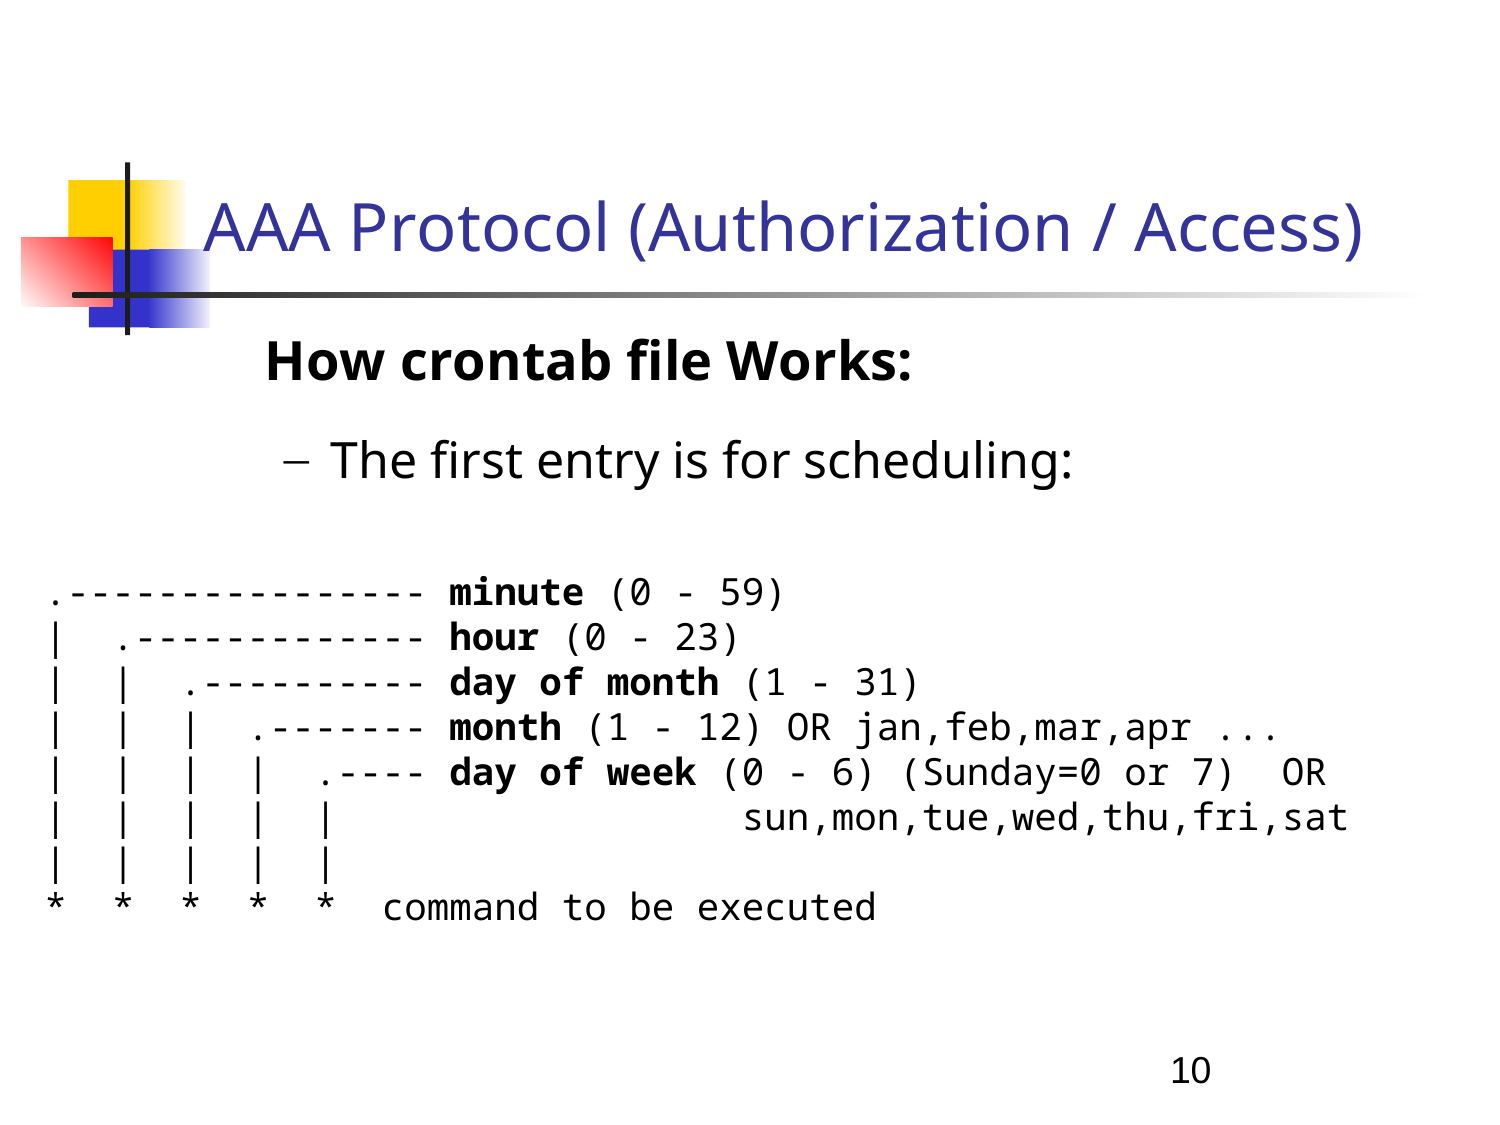

# AAA Protocol (Authorization / Access)
How crontab file Works:
The first entry is for scheduling:
.---------------- minute (0 - 59)
| .------------- hour (0 - 23)
| | .---------- day of month (1 - 31)
| | | .------- month (1 - 12) OR jan,feb,mar,apr ...
| | | | .---- day of week (0 - 6) (Sunday=0 or 7) OR
| | | | | sun,mon,tue,wed,thu,fri,sat
| | | | |
* * * * * command to be executed
10